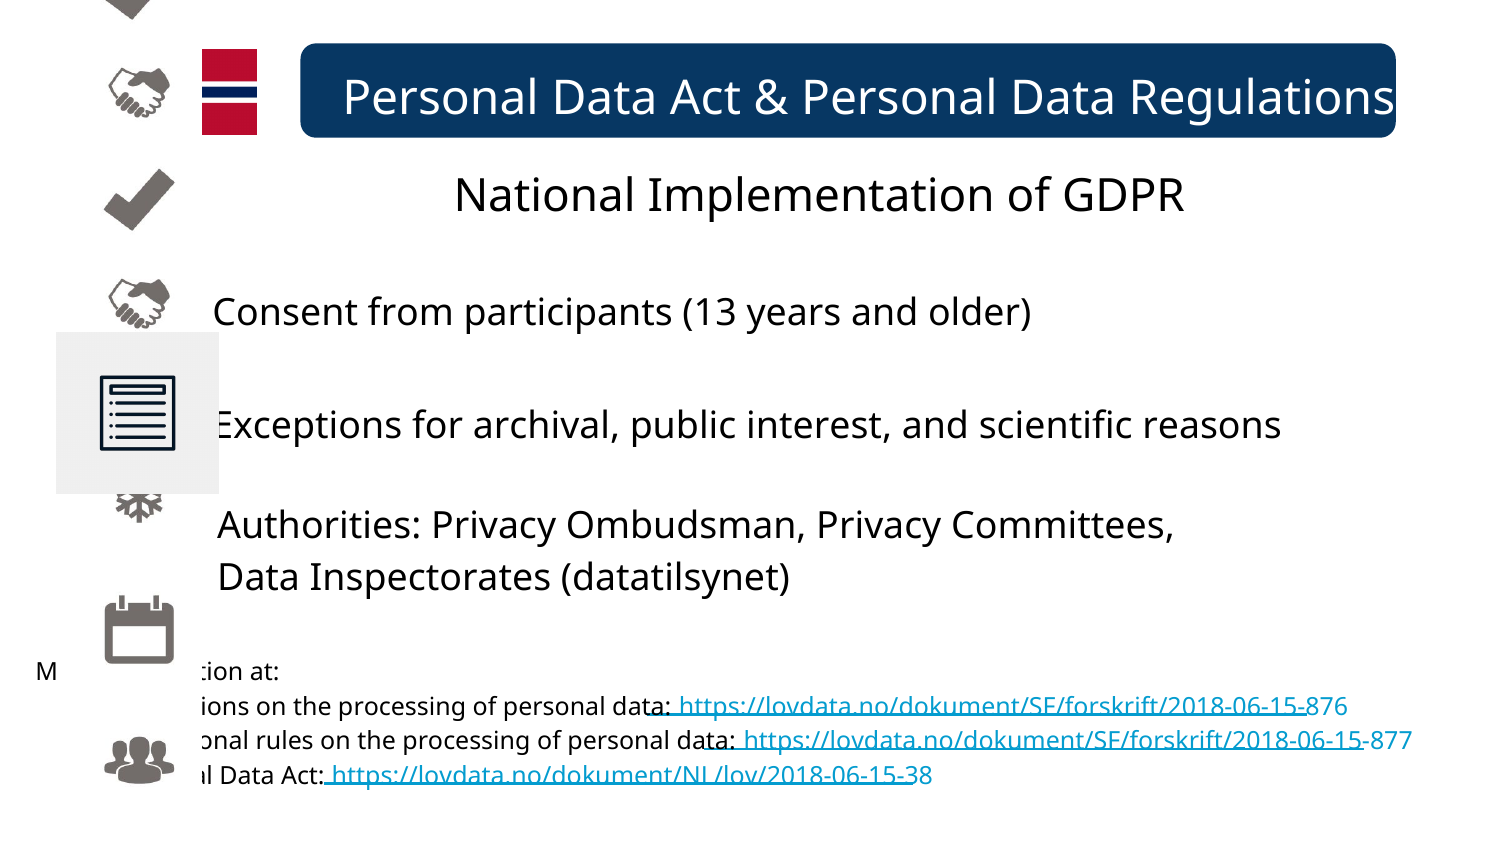

Personal Data Act & Personal Data Regulations
National Implementation of GDPR
Consent from participants (13 years and older)
Exceptions for archival, public interest, and scientific reasons
Authorities: Privacy Ombudsman, Privacy Committees,
Data Inspectorates (datatilsynet)
More information at:
●
Regulations on the processing of personal data: https://lovdata.no/dokument/SF/forskrift/2018-06-15-876
●
Transitional rules on the processing of personal data: https://lovdata.no/dokument/SF/forskrift/2018-06-15-877
●
Personal Data Act: https://lovdata.no/dokument/NL/lov/2018-06-15-38